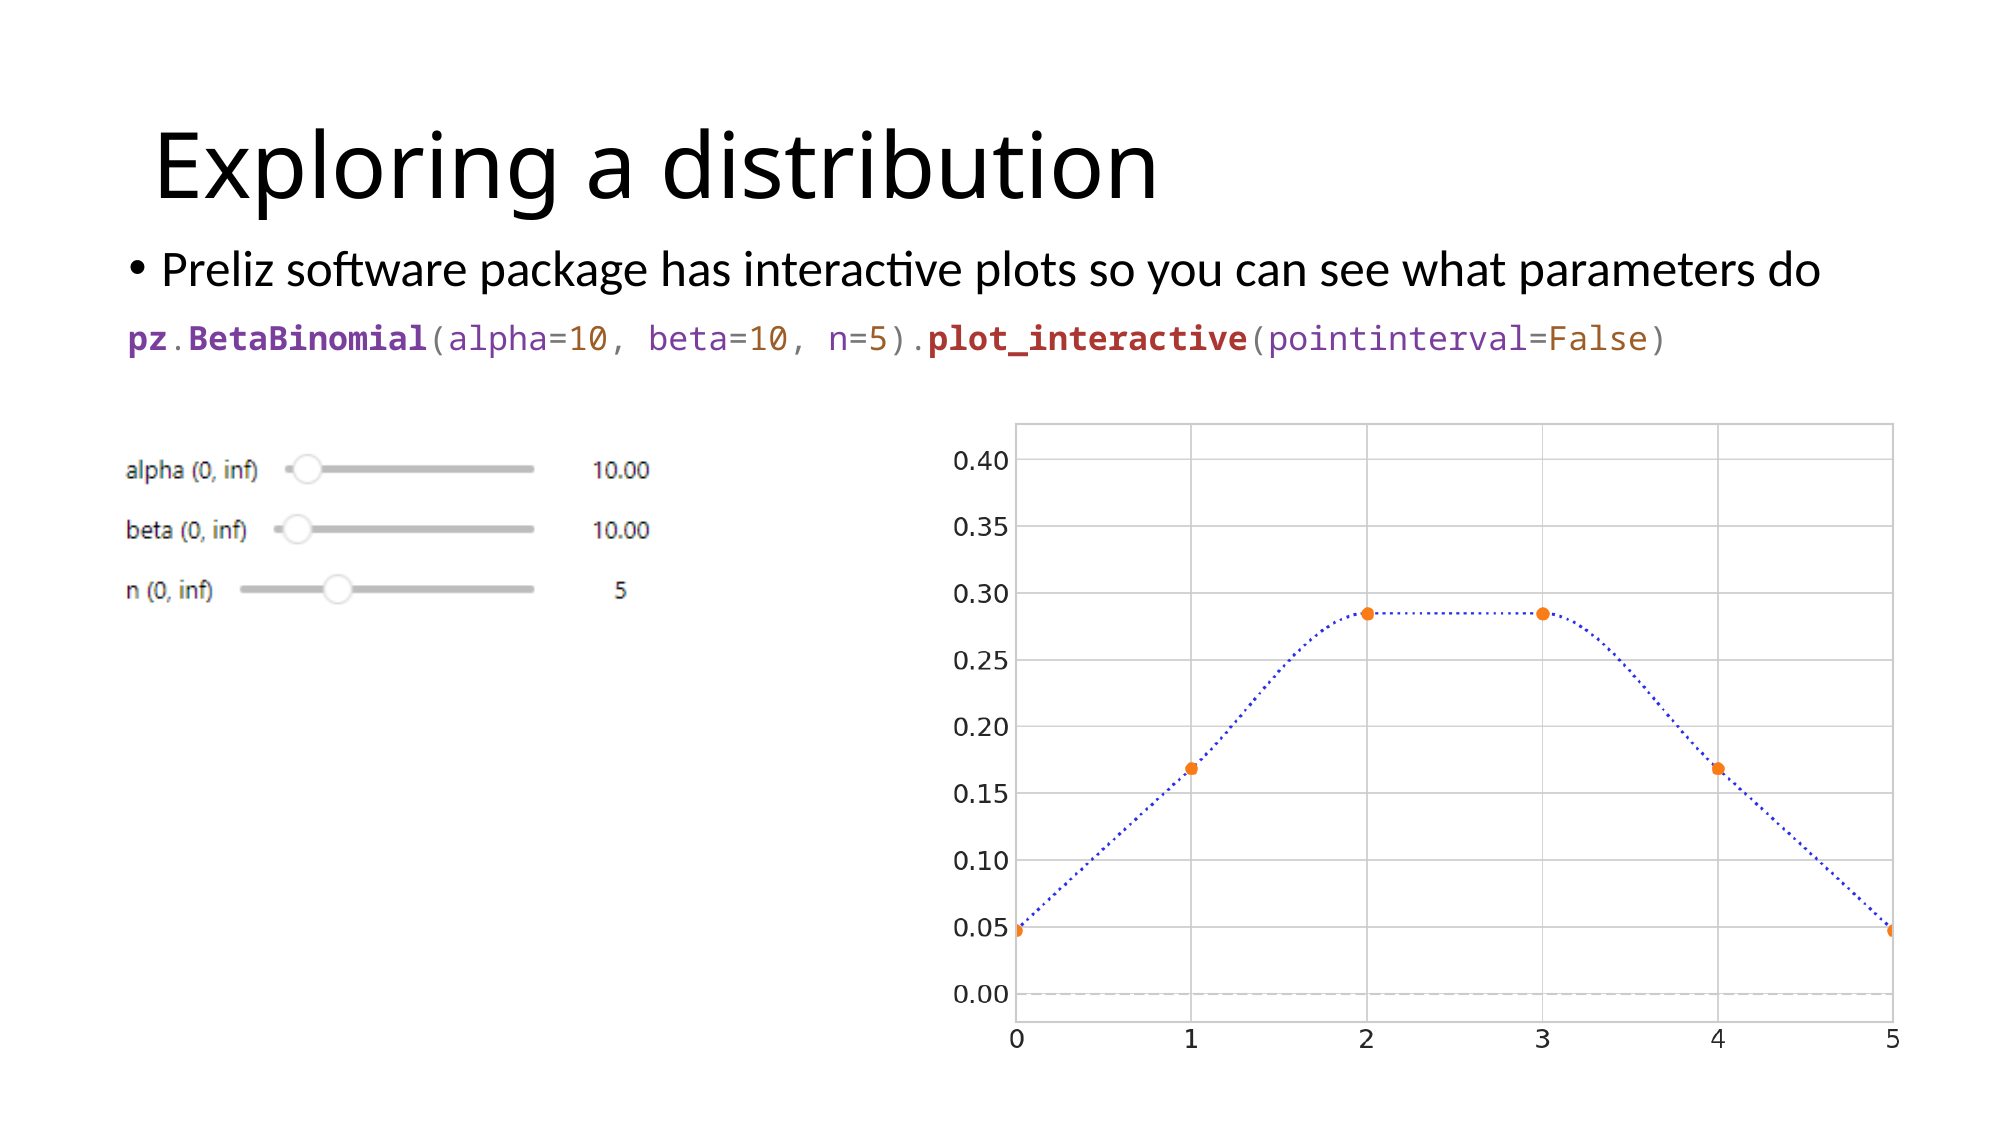

# Exploring a distribution
Preliz software package has interactive plots so you can see what parameters do
pz.BetaBinomial(alpha=10, beta=10, n=5).plot_interactive(pointinterval=False)